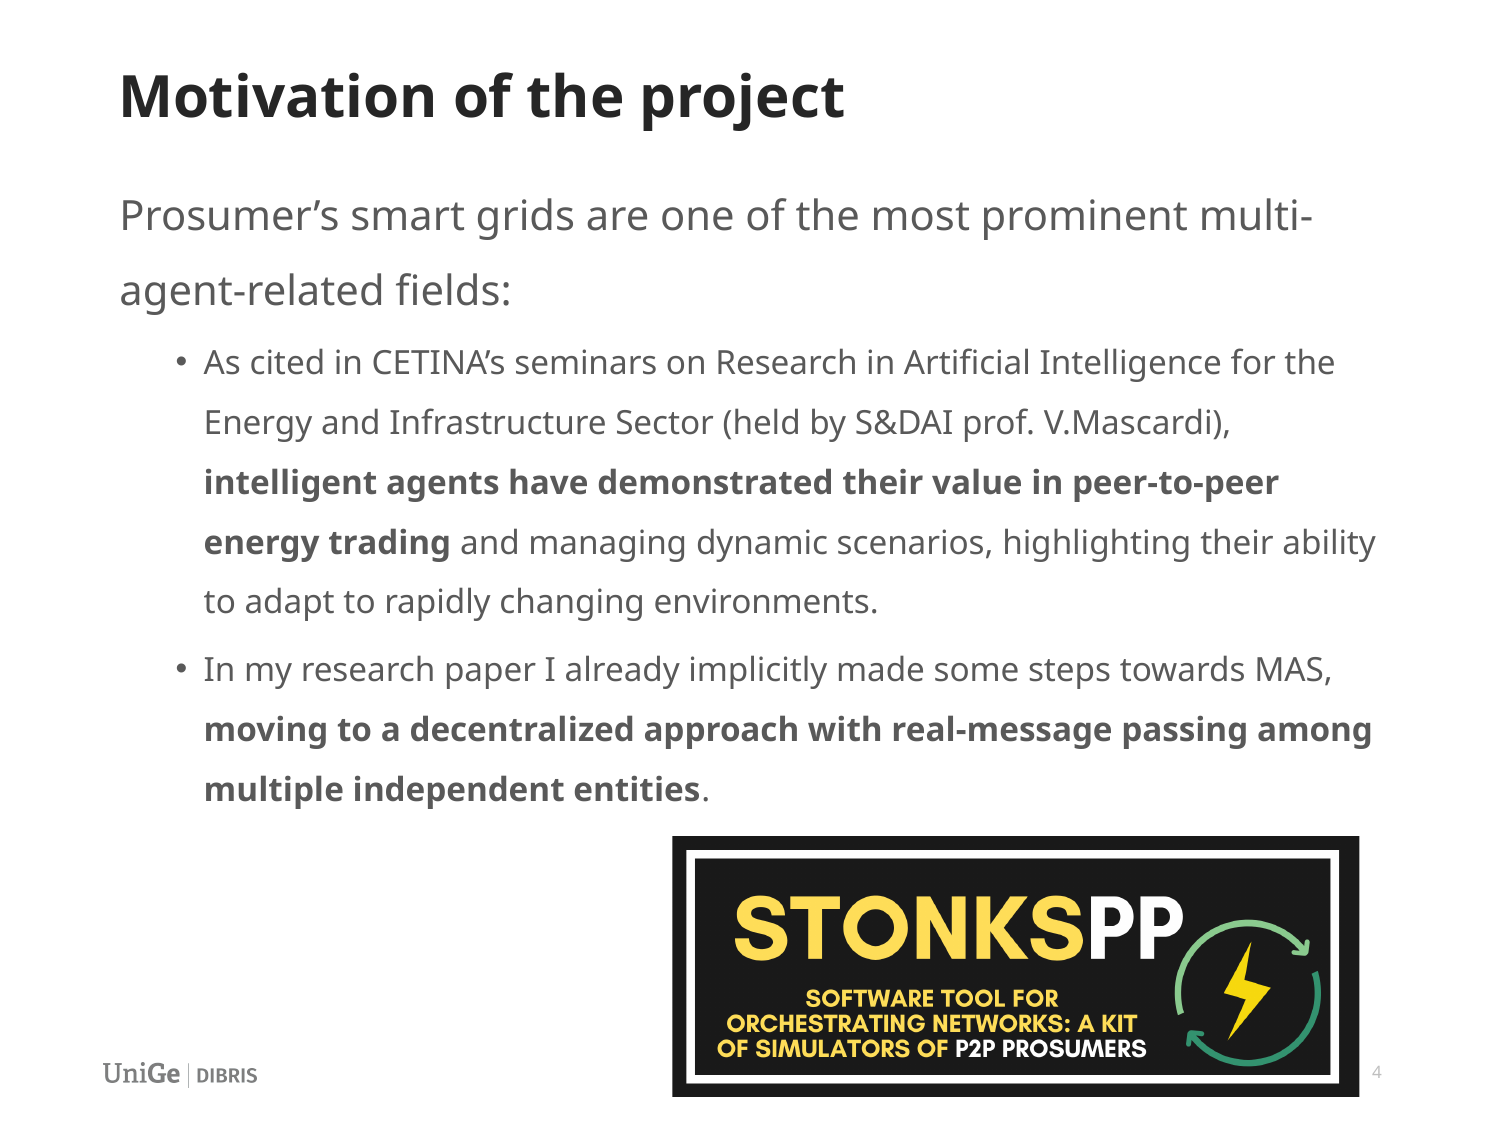

Motivation of the project
# Prosumer’s smart grids are one of the most prominent multi-agent-related fields:
As cited in CETINA’s seminars on Research in Artificial Intelligence for the Energy and Infrastructure Sector (held by S&DAI prof. V.Mascardi), intelligent agents have demonstrated their value in peer-to-peer energy trading and managing dynamic scenarios, highlighting their ability to adapt to rapidly changing environments.
In my research paper I already implicitly made some steps towards MAS, moving to a decentralized approach with real-message passing among multiple independent entities.
4